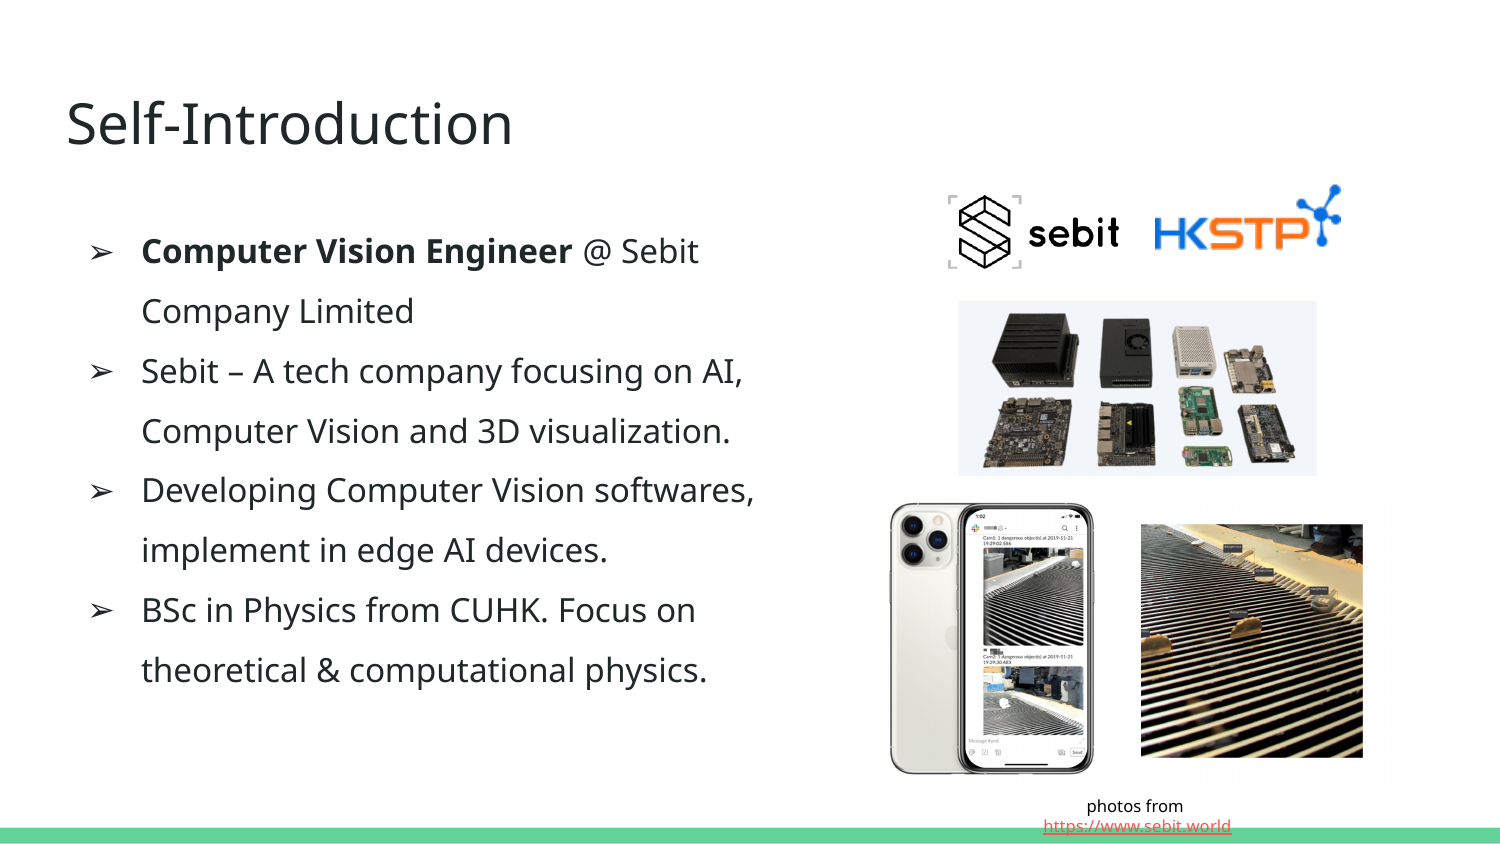

# Self-Introduction
Computer Vision Engineer @ Sebit Company Limited
Sebit – A tech company focusing on AI, Computer Vision and 3D visualization.
Developing Computer Vision softwares, implement in edge AI devices.
BSc in Physics from CUHK. Focus on theoretical & computational physics.
photos from https://www.sebit.world